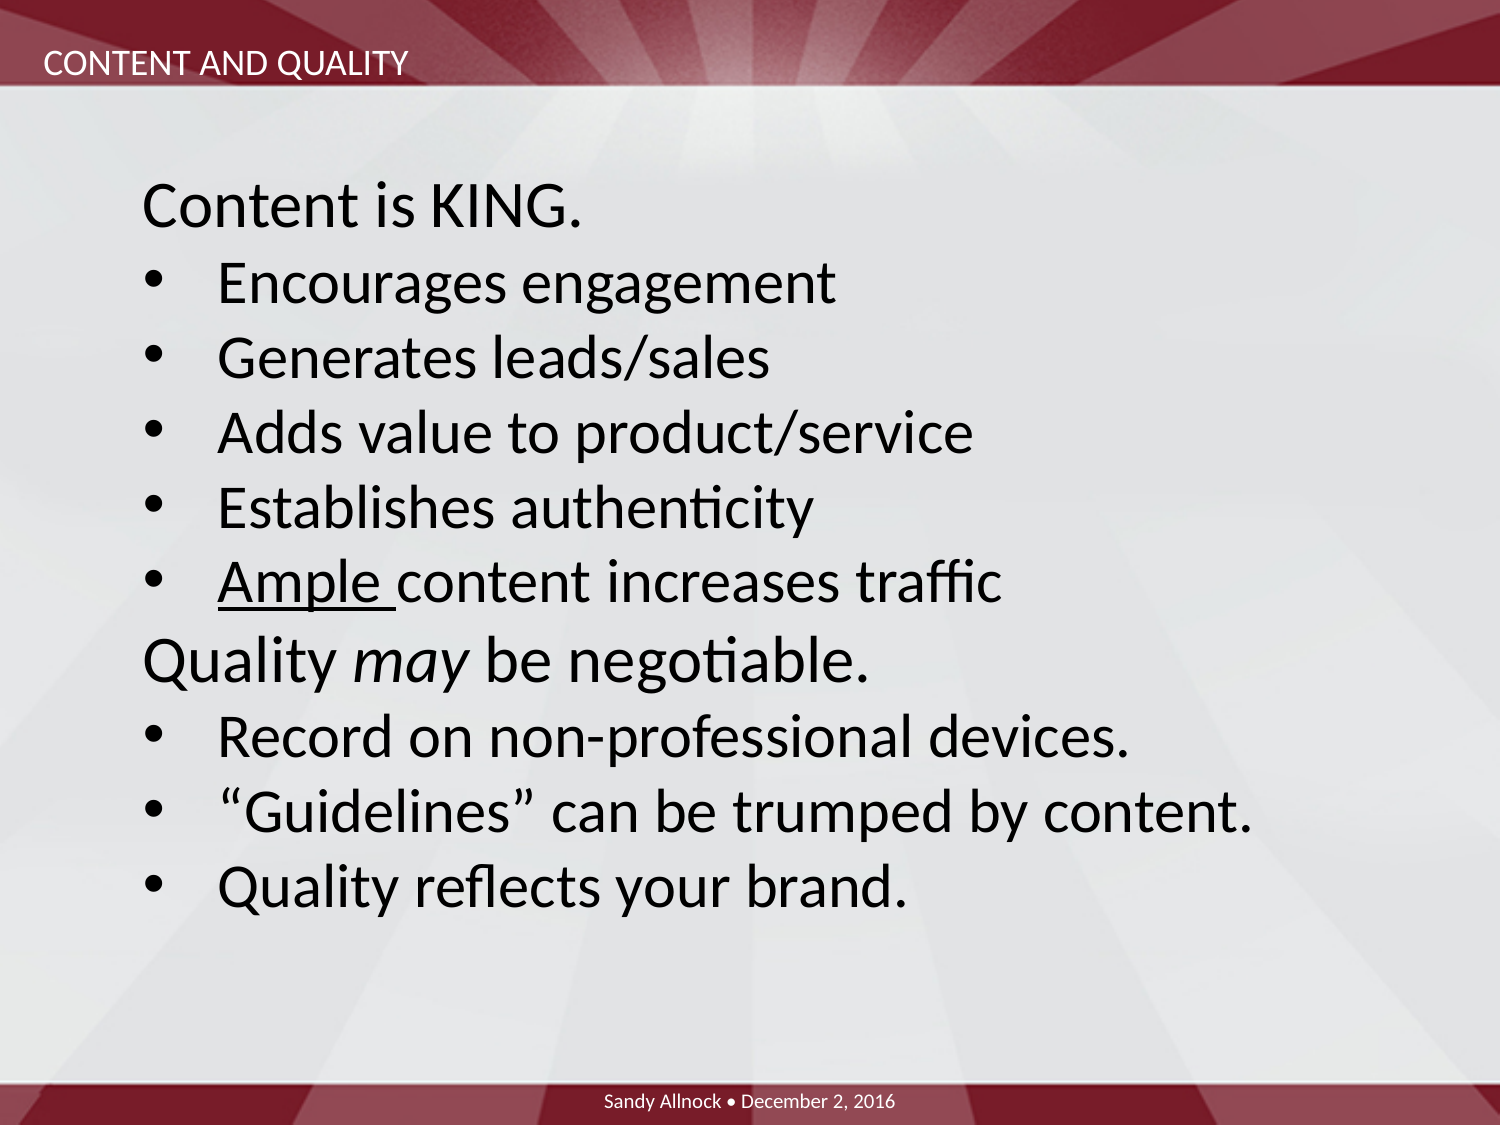

CONTENT AND QUALITY
Content is KING.
Encourages engagement
Generates leads/sales
Adds value to product/service
Establishes authenticity
Ample content increases traffic
Quality may be negotiable.
Record on non-professional devices.
“Guidelines” can be trumped by content.
Quality reflects your brand.
Sandy Allnock • December 2, 2016